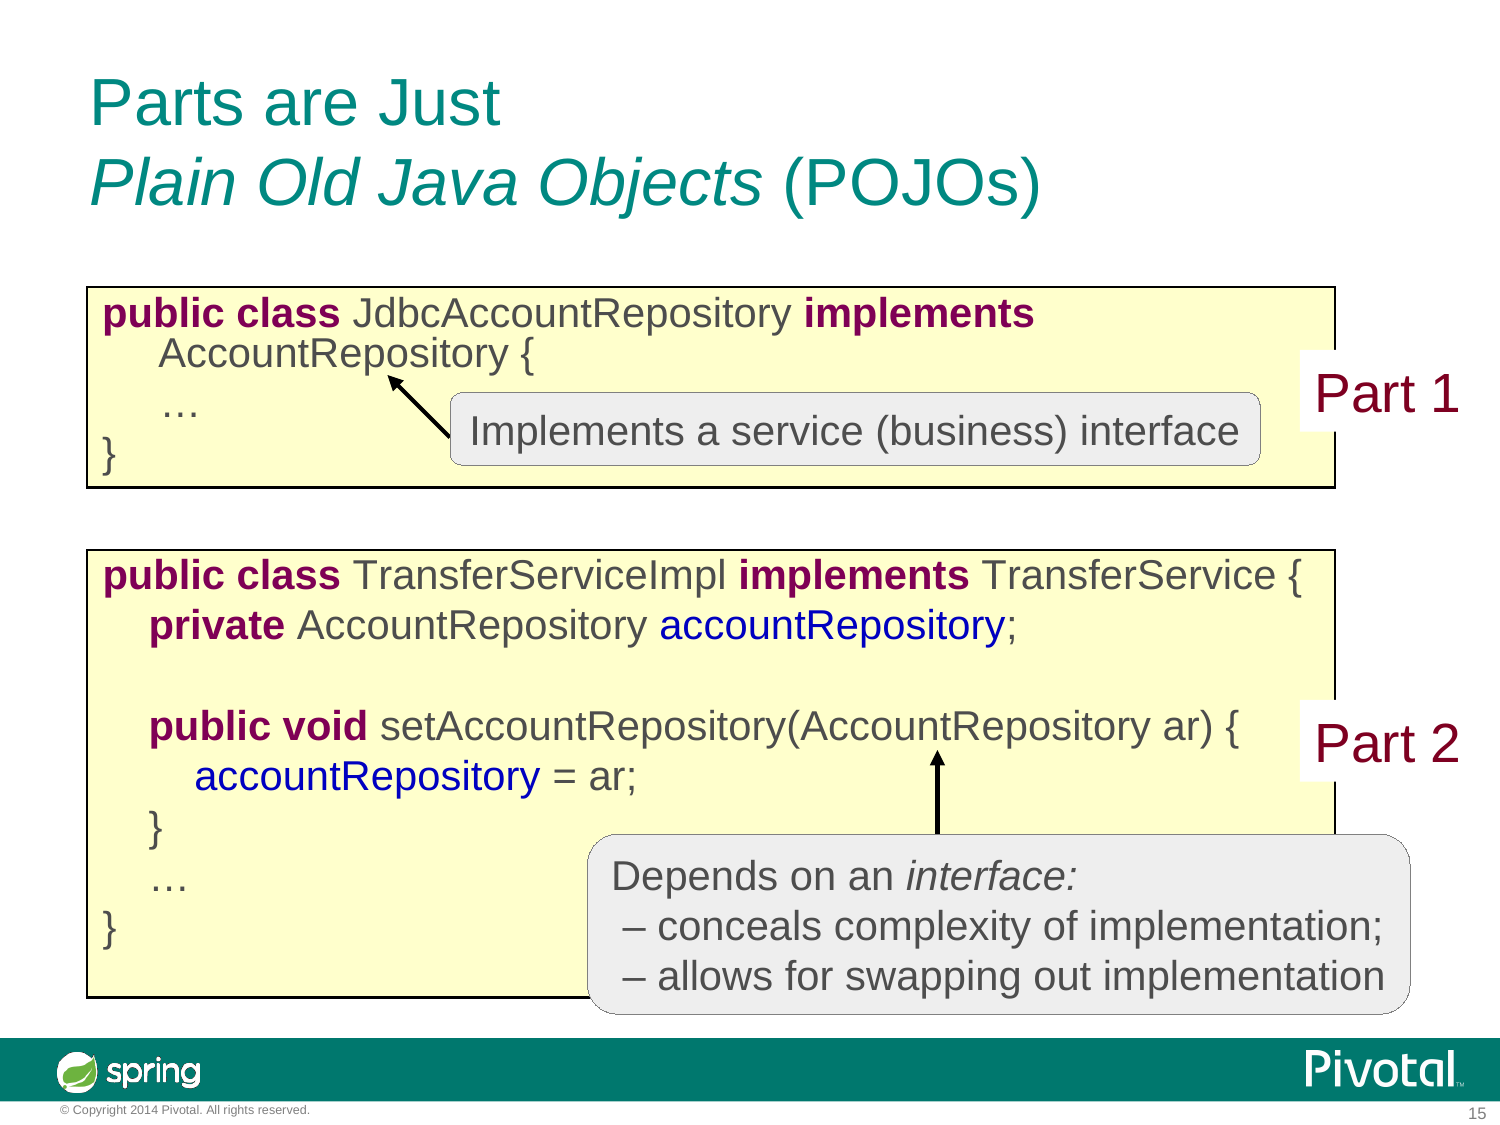

# Parts are Just Plain Old Java Objects (POJOs)
public class JdbcAccountRepository implements AccountRepository {
 …
}
Part 1
Implements a service (business) interface
public class TransferServiceImpl implements TransferService {
 private AccountRepository accountRepository;
 public void setAccountRepository(AccountRepository ar) {
 accountRepository = ar;
 }
 …
}
Part 2
Depends on an interface:
 – conceals complexity of implementation;
 – allows for swapping out implementation